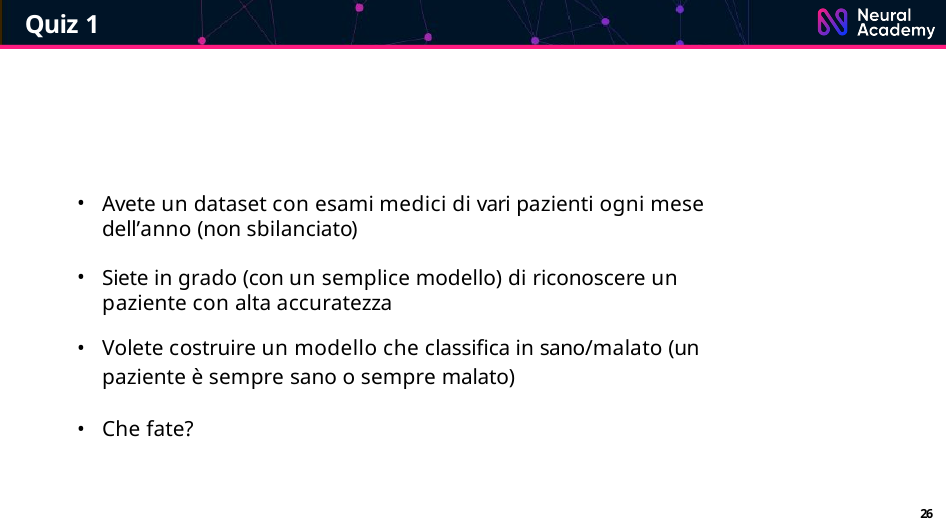

# Quiz 1
Avete un dataset con esami medici di vari pazienti ogni mese dell’anno (non sbilanciato)
Siete in grado (con un semplice modello) di riconoscere un paziente con alta accuratezza
Volete costruire un modello che classiﬁca in sano/malato (un paziente è sempre sano o sempre malato)
Che fate?